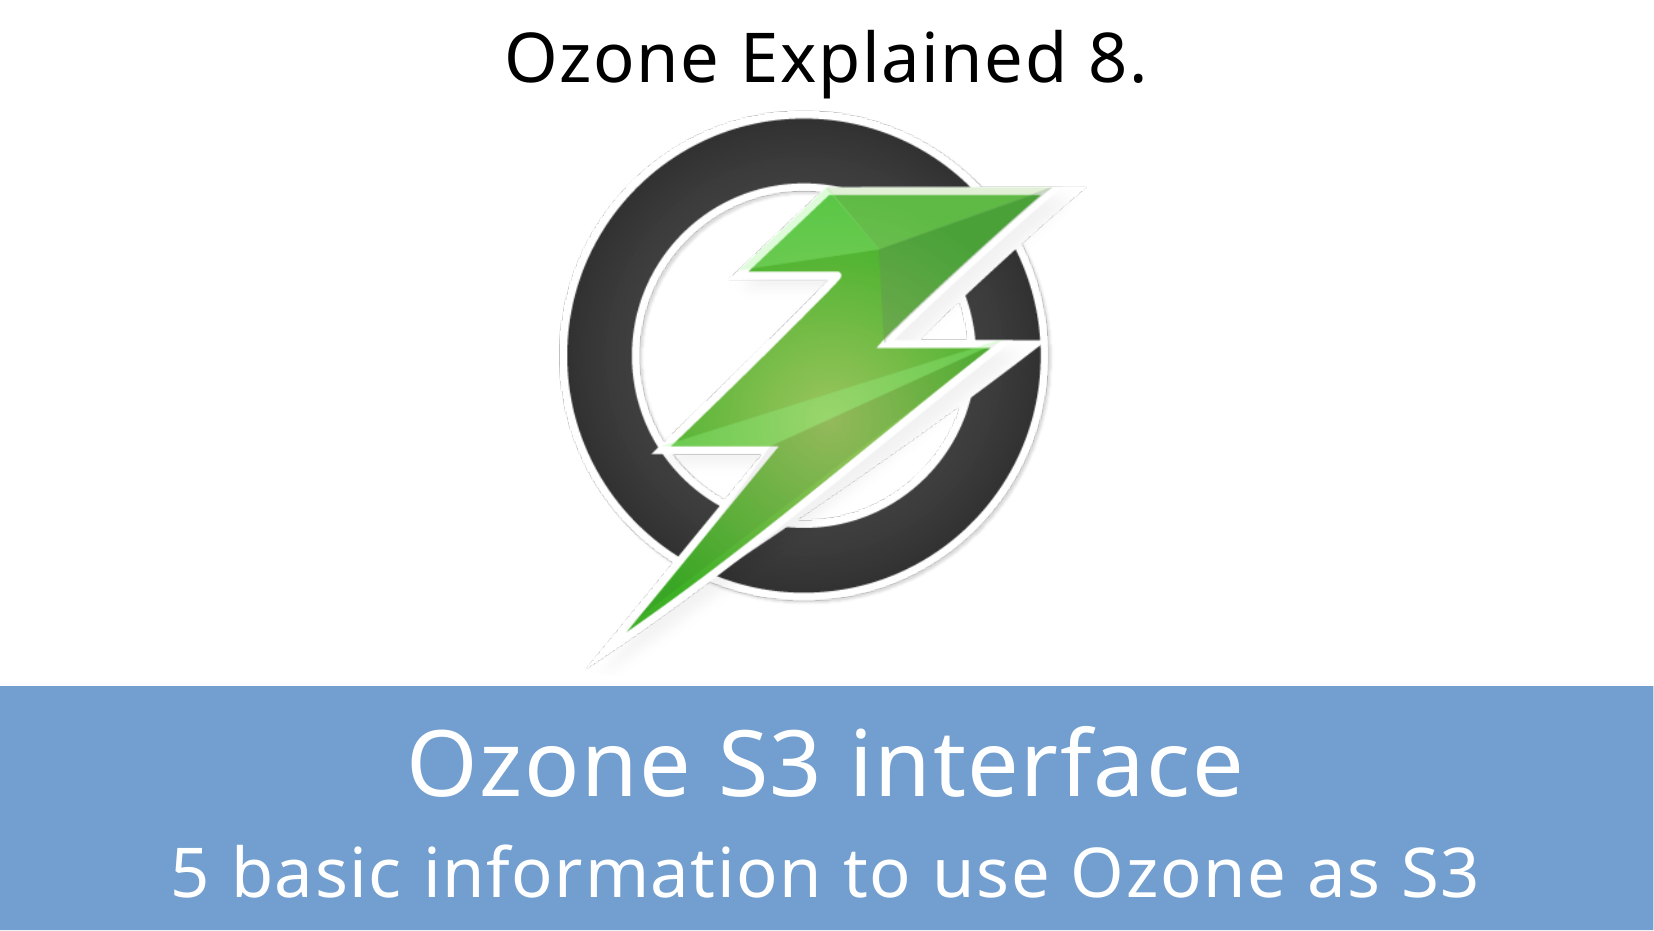

# Ozone Explained 8.
Ozone S3 interface
5 basic information to use Ozone as S3